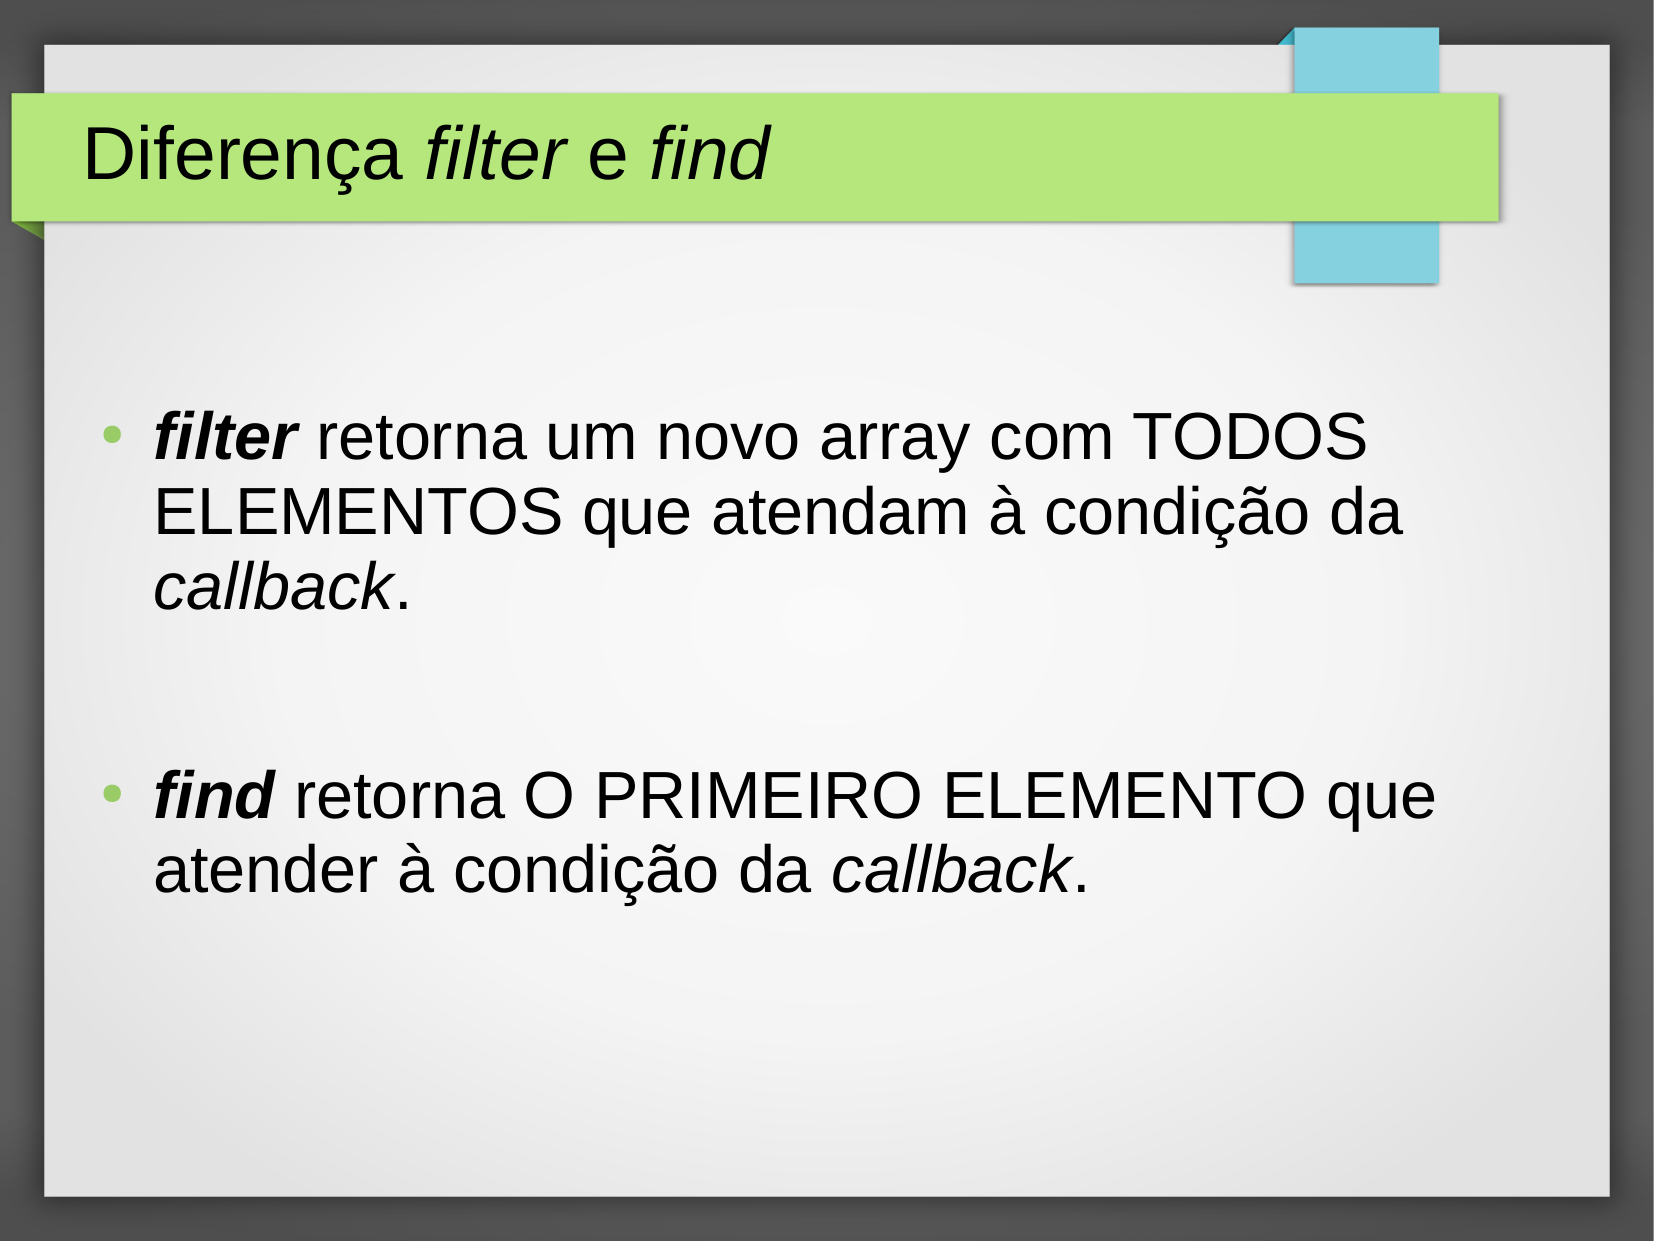

# Diferença filter e find
filter retorna um novo array com TODOS ELEMENTOS que atendam à condição da callback.
find retorna O PRIMEIRO ELEMENTO que atender à condição da callback.